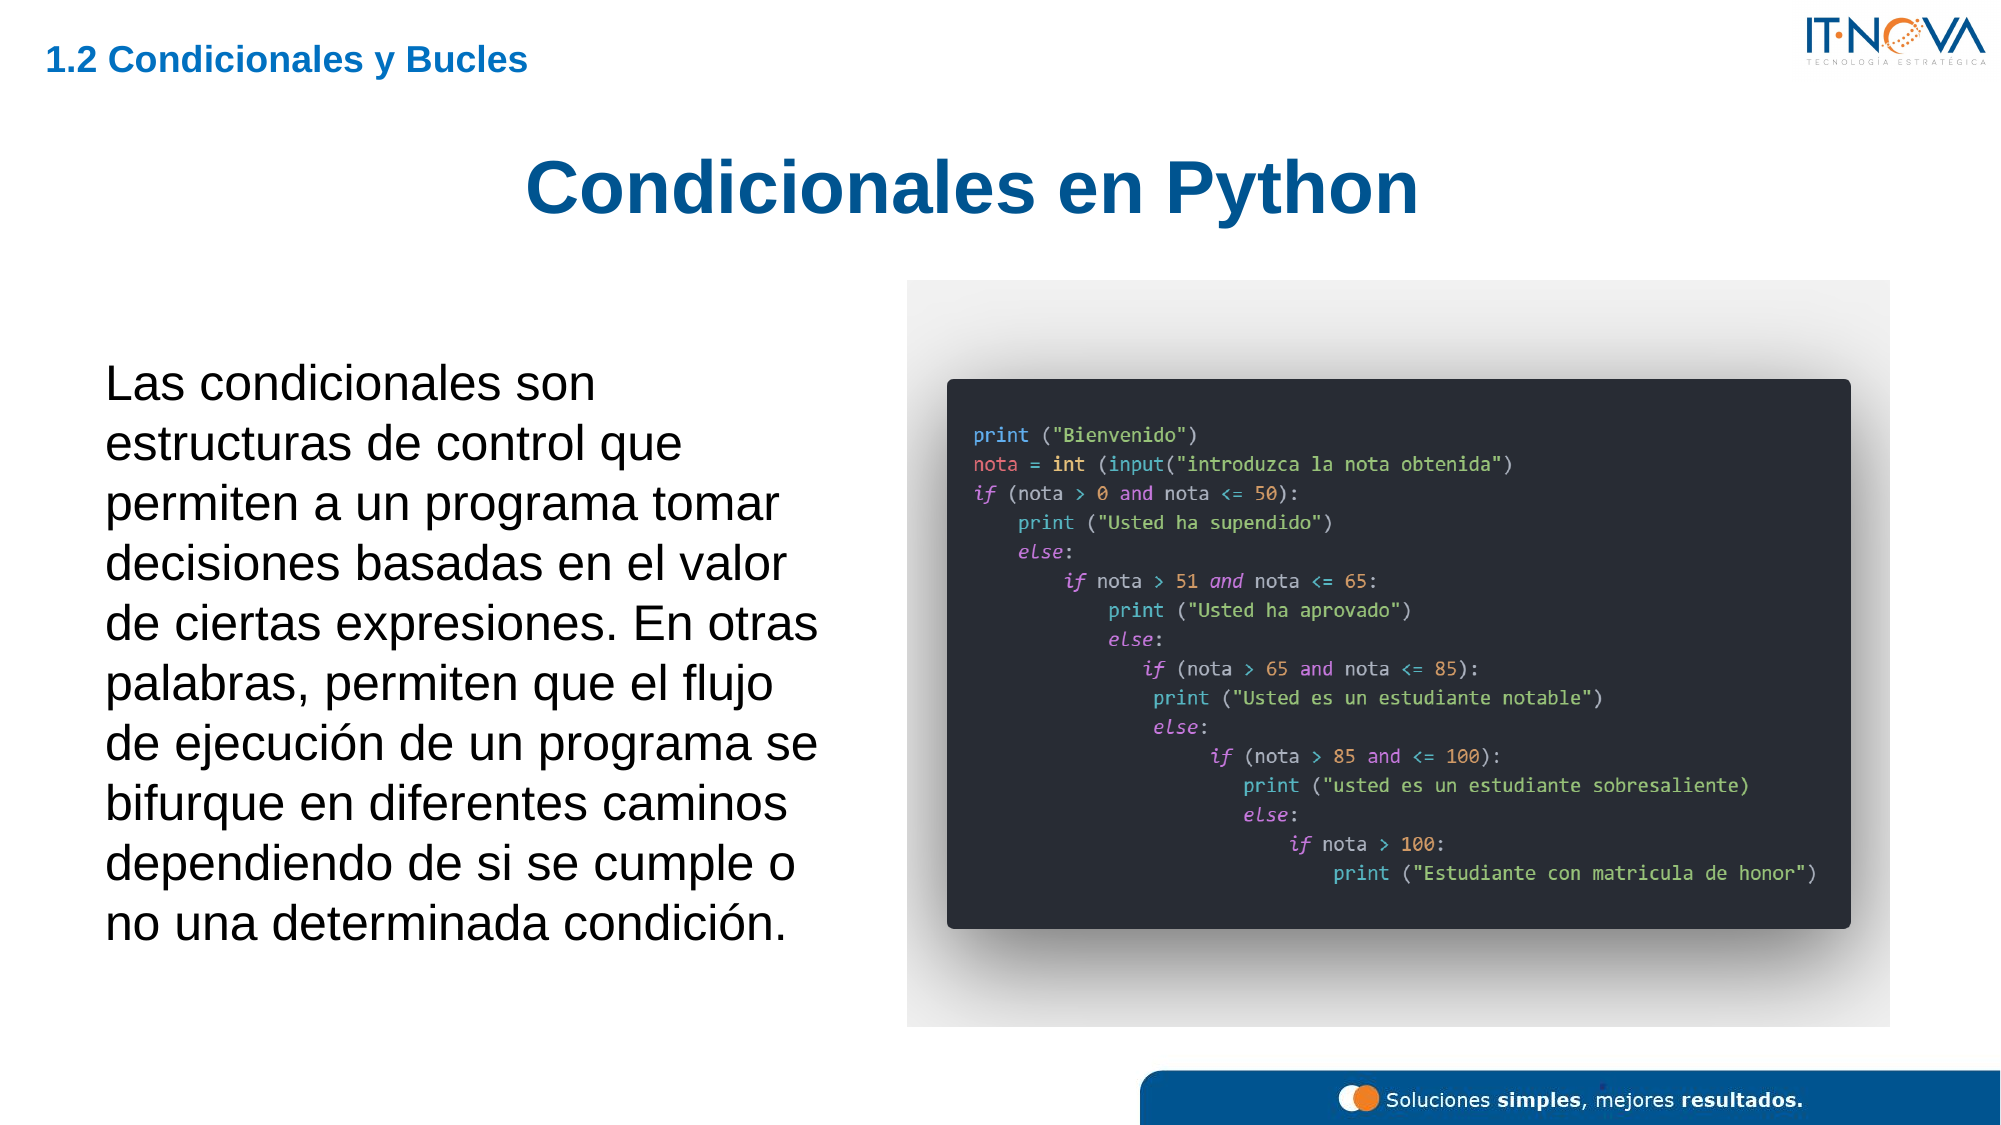

1.2 Condicionales y Bucles
Condicionales en Python
Las condicionales son estructuras de control que permiten a un programa tomar decisiones basadas en el valor de ciertas expresiones. En otras palabras, permiten que el flujo de ejecución de un programa se bifurque en diferentes caminos dependiendo de si se cumple o no una determinada condición.